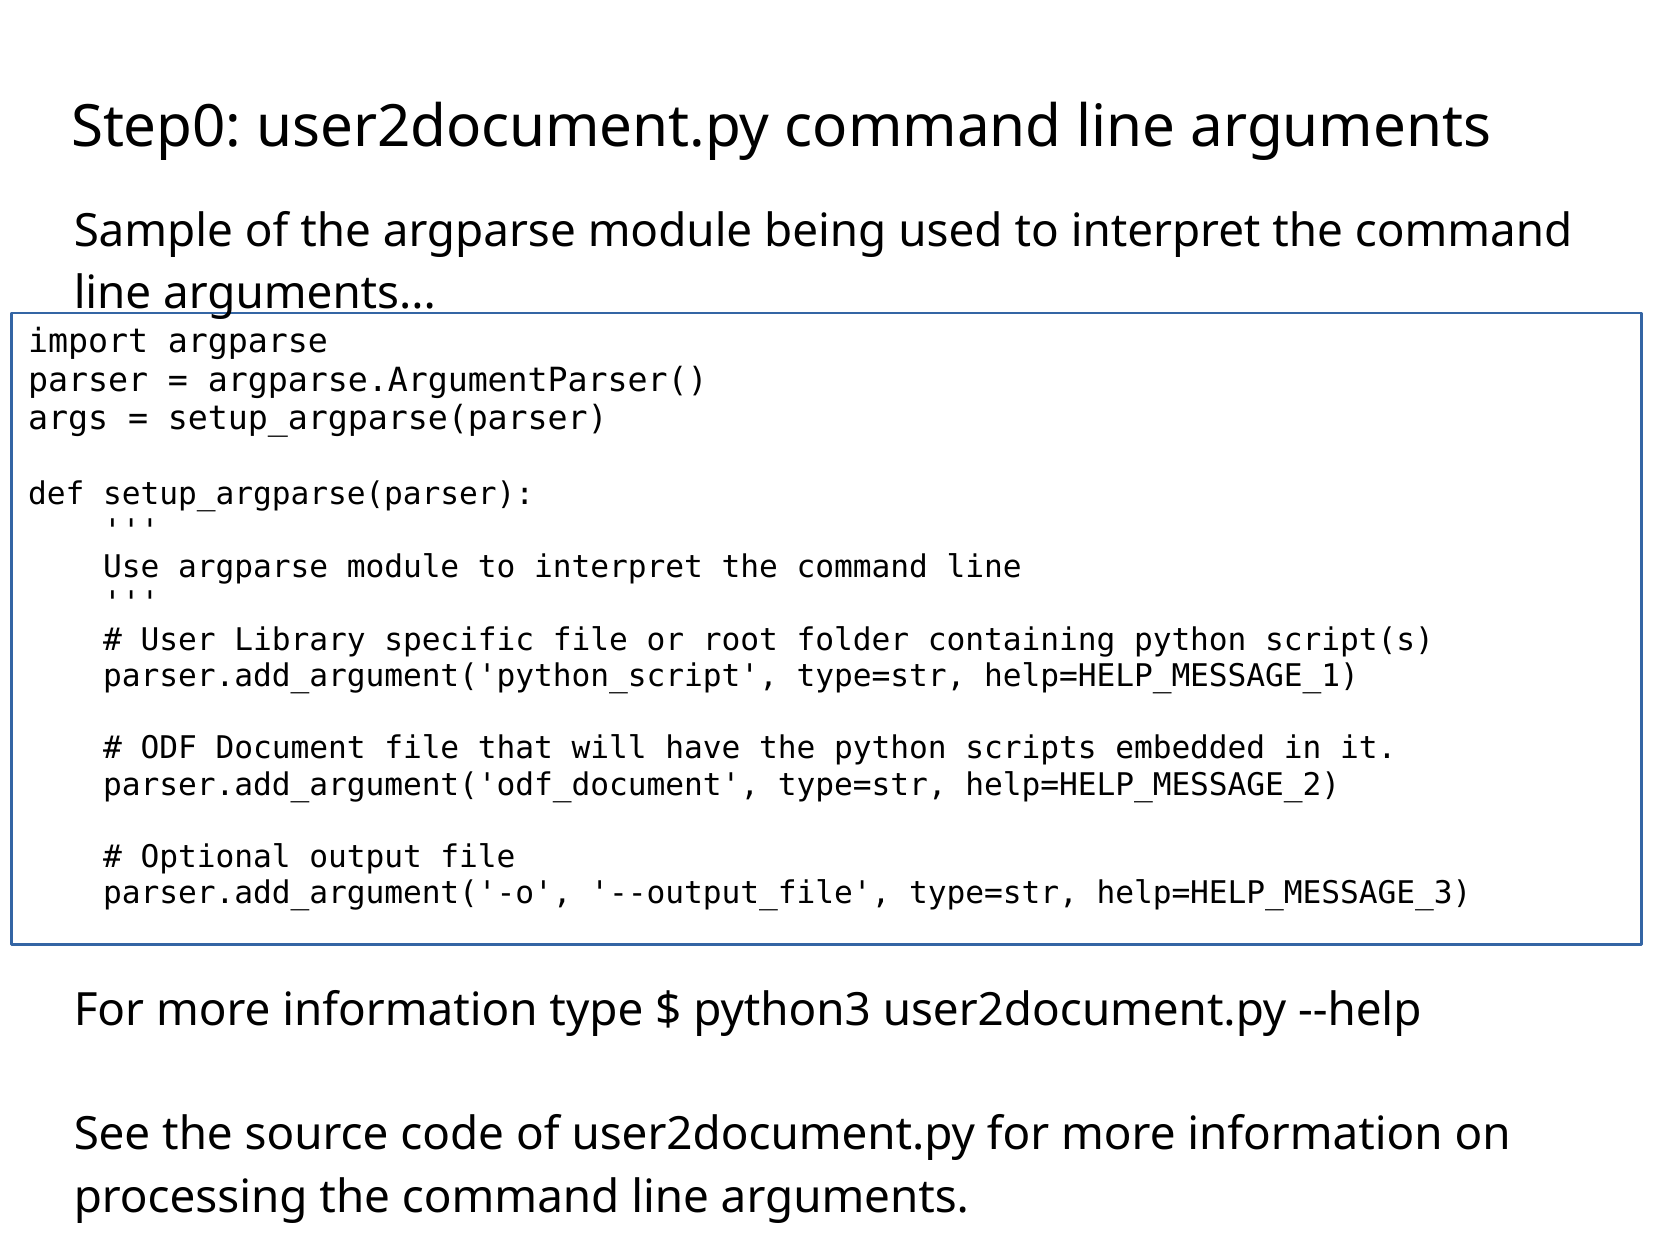

# Step0: user2document.py command line arguments
Sample of the argparse module being used to interpret the command line arguments...
import argparse
parser = argparse.ArgumentParser()
args = setup_argparse(parser)
def setup_argparse(parser):
 '''
 Use argparse module to interpret the command line
 '''
 # User Library specific file or root folder containing python script(s)
 parser.add_argument('python_script', type=str, help=HELP_MESSAGE_1)
 # ODF Document file that will have the python scripts embedded in it.
 parser.add_argument('odf_document', type=str, help=HELP_MESSAGE_2)
 # Optional output file
 parser.add_argument('-o', '--output_file', type=str, help=HELP_MESSAGE_3)
For more information type $ python3 user2document.py --help
See the source code of user2document.py for more information on processing the command line arguments.